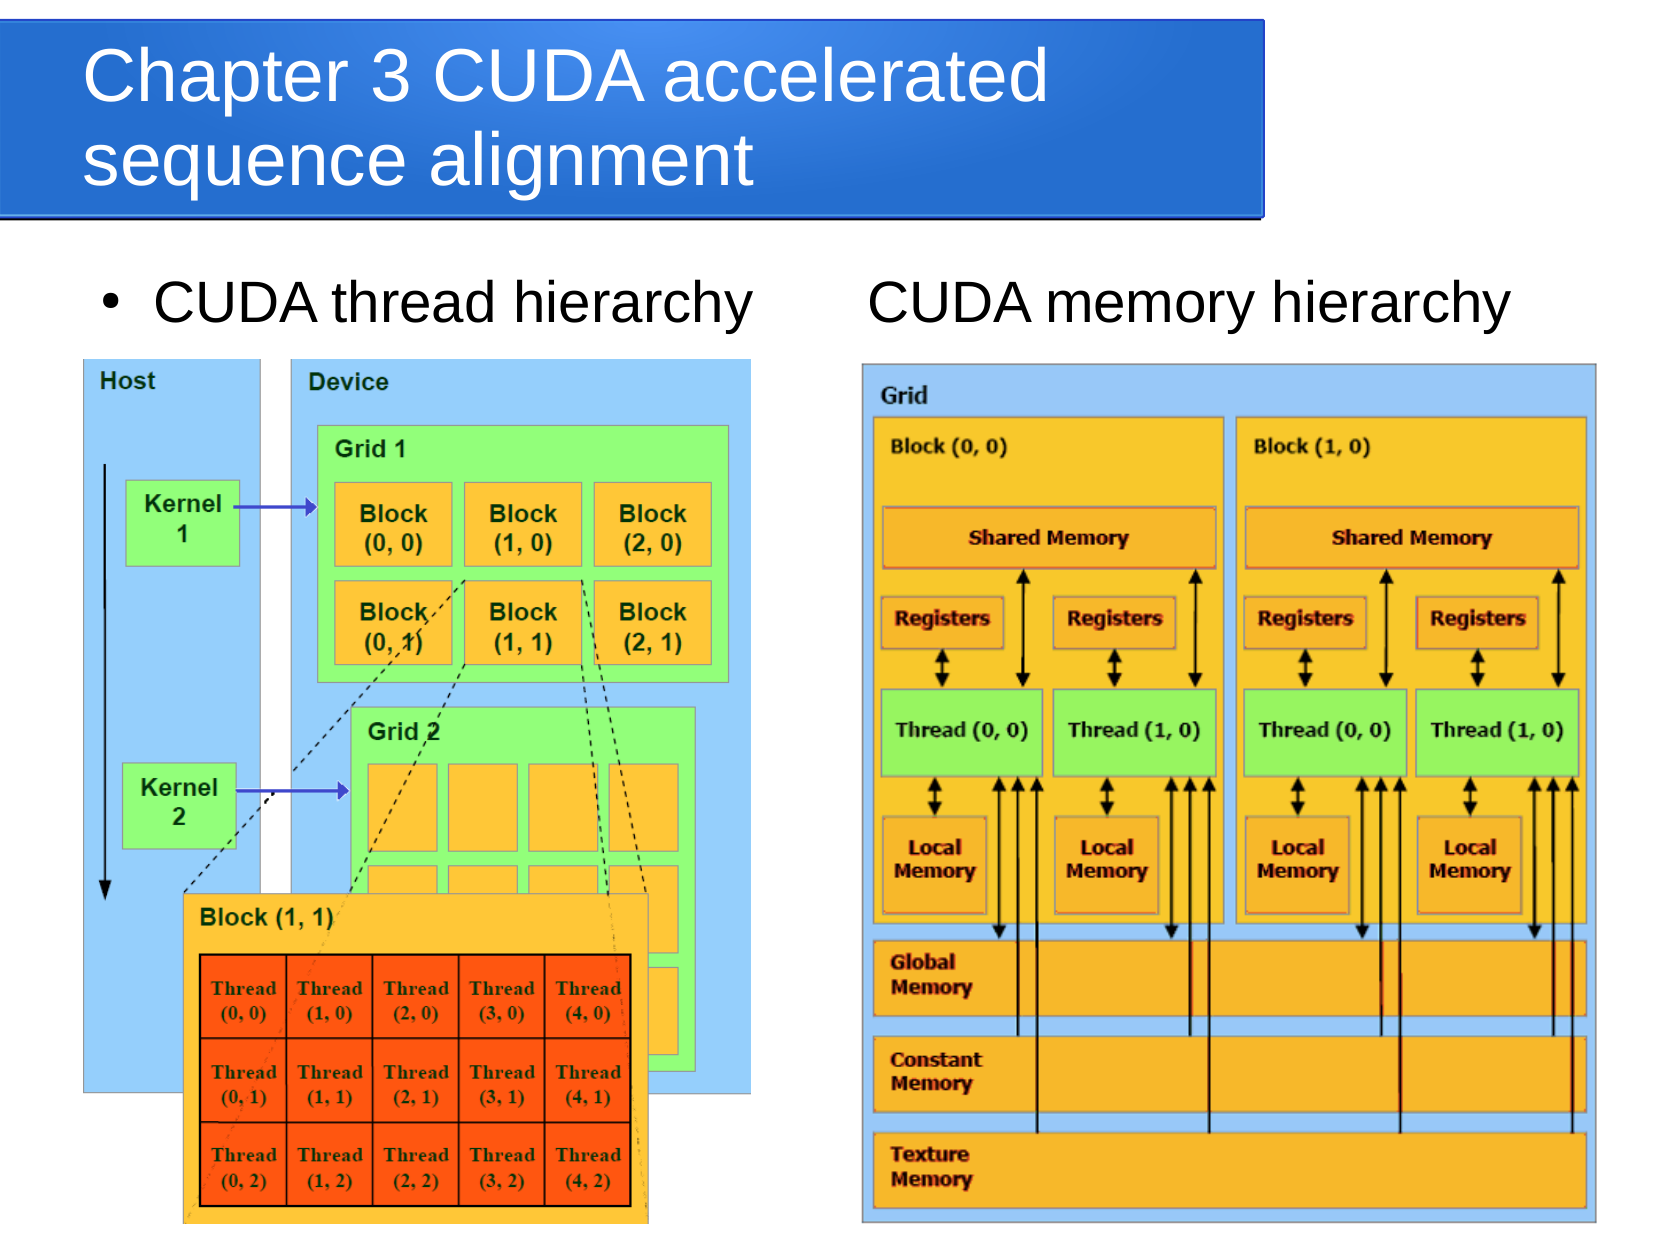

# Chapter 3 CUDA accelerated sequence alignment
CUDA thread hierarchy CUDA memory hierarchy